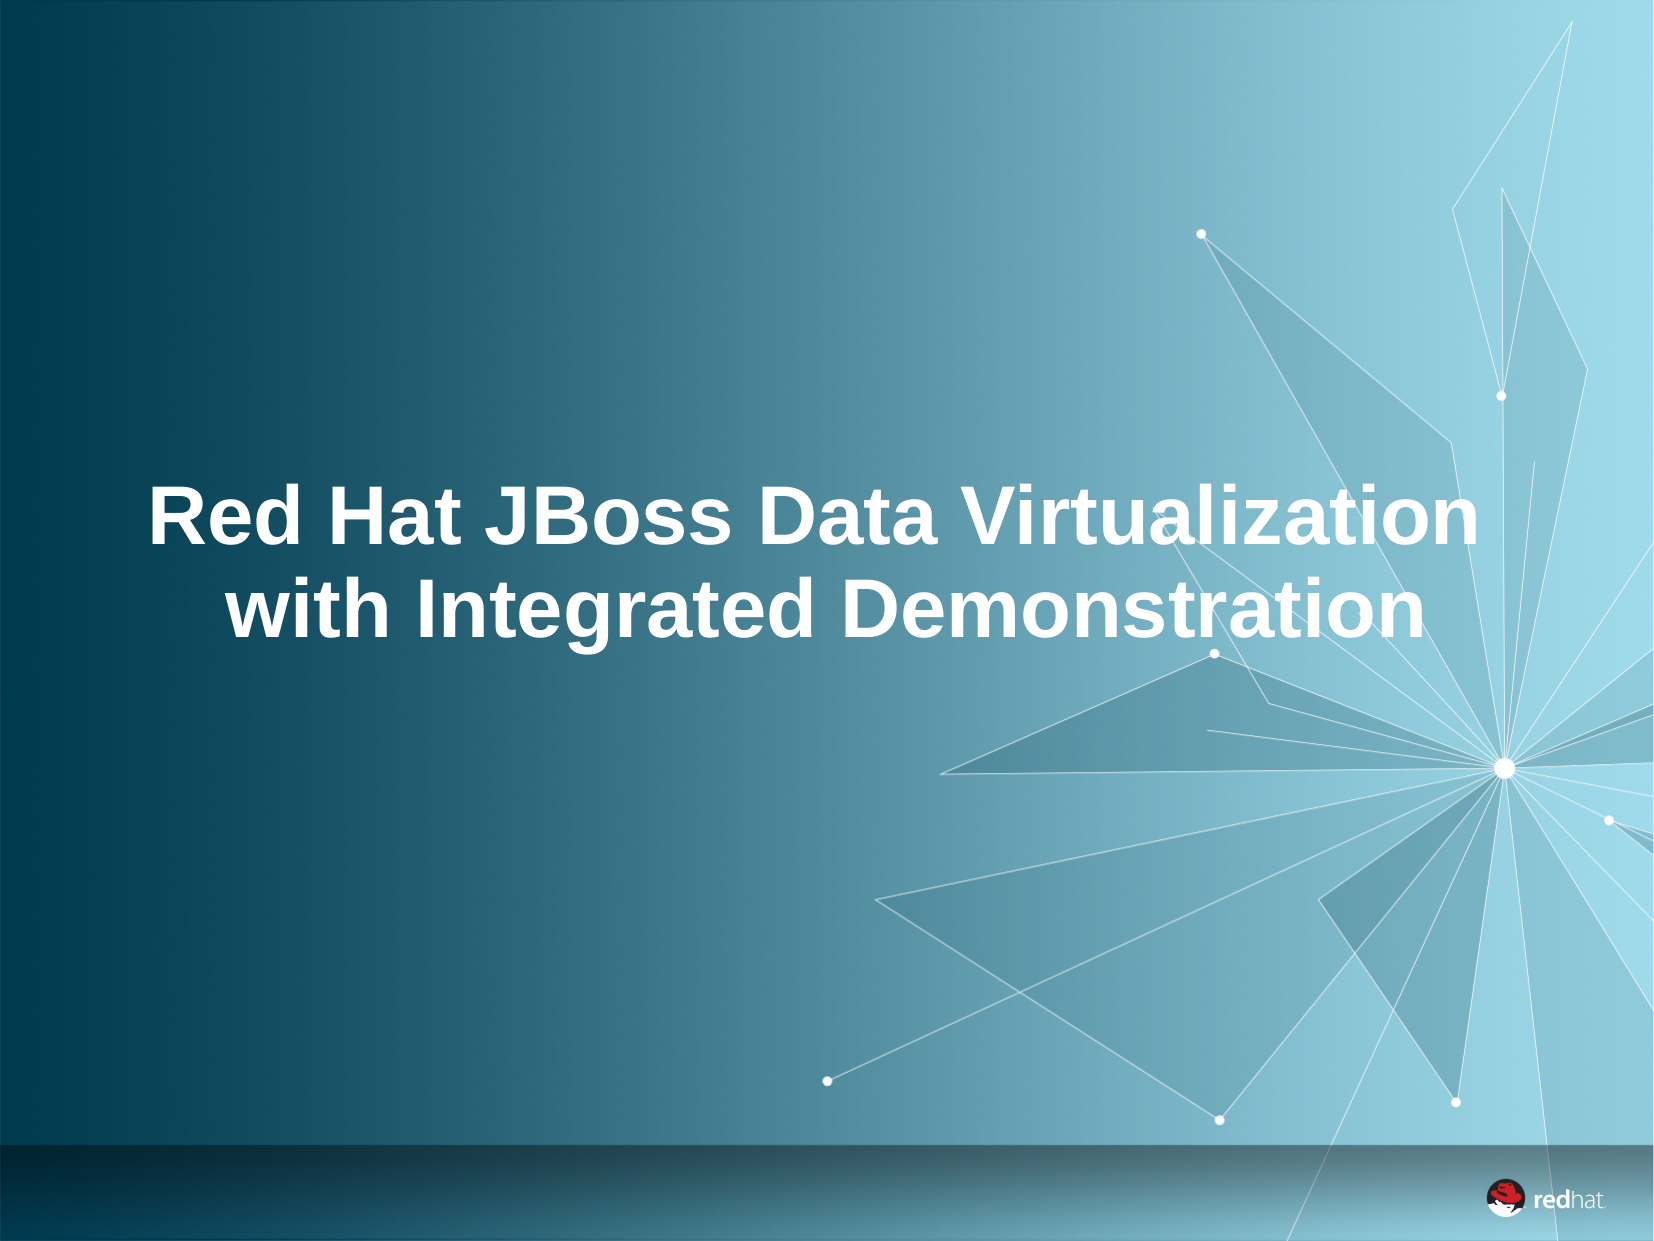

# Red Hat JBoss Data Virtualization with Integrated Demonstration